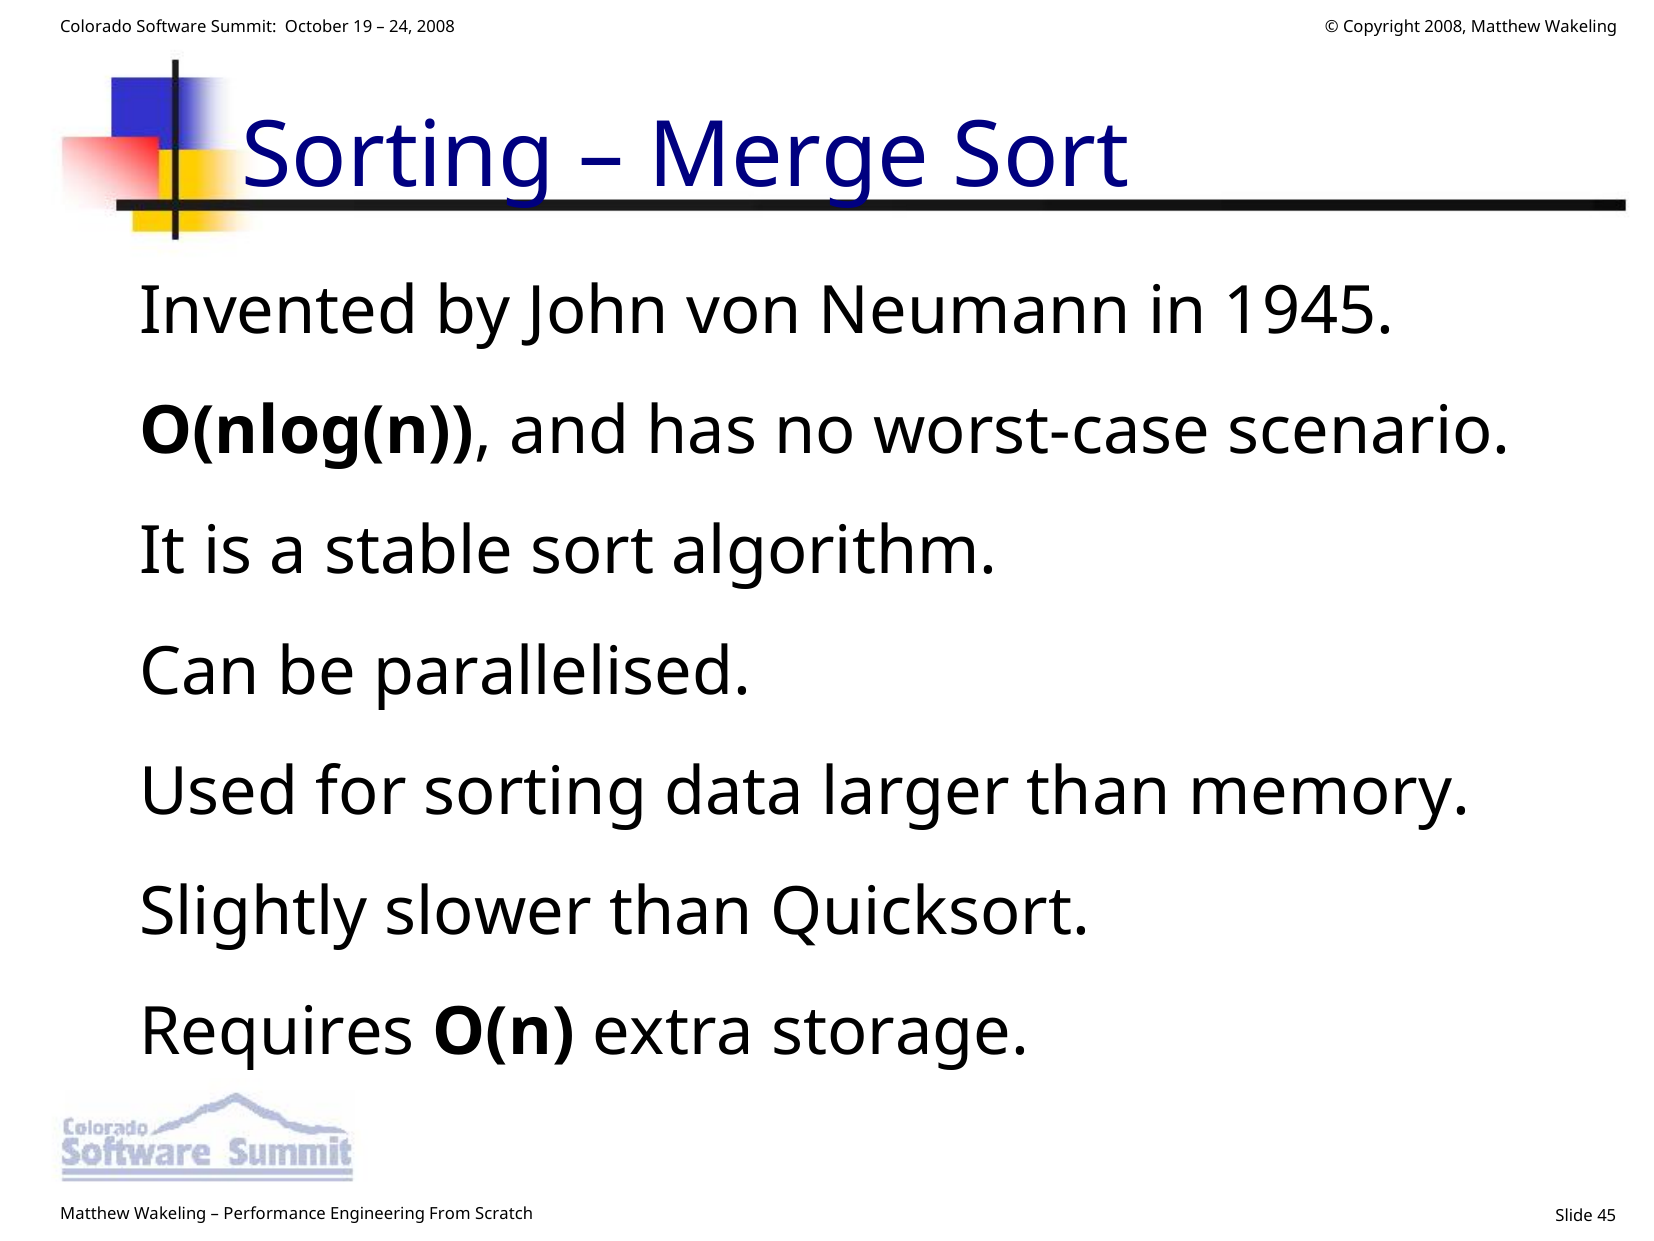

# Sorting – Merge Sort
Invented by John von Neumann in 1945.
O(nlog(n)), and has no worst-case scenario.
It is a stable sort algorithm.
Can be parallelised.
Used for sorting data larger than memory.
Slightly slower than Quicksort.
Requires O(n) extra storage.